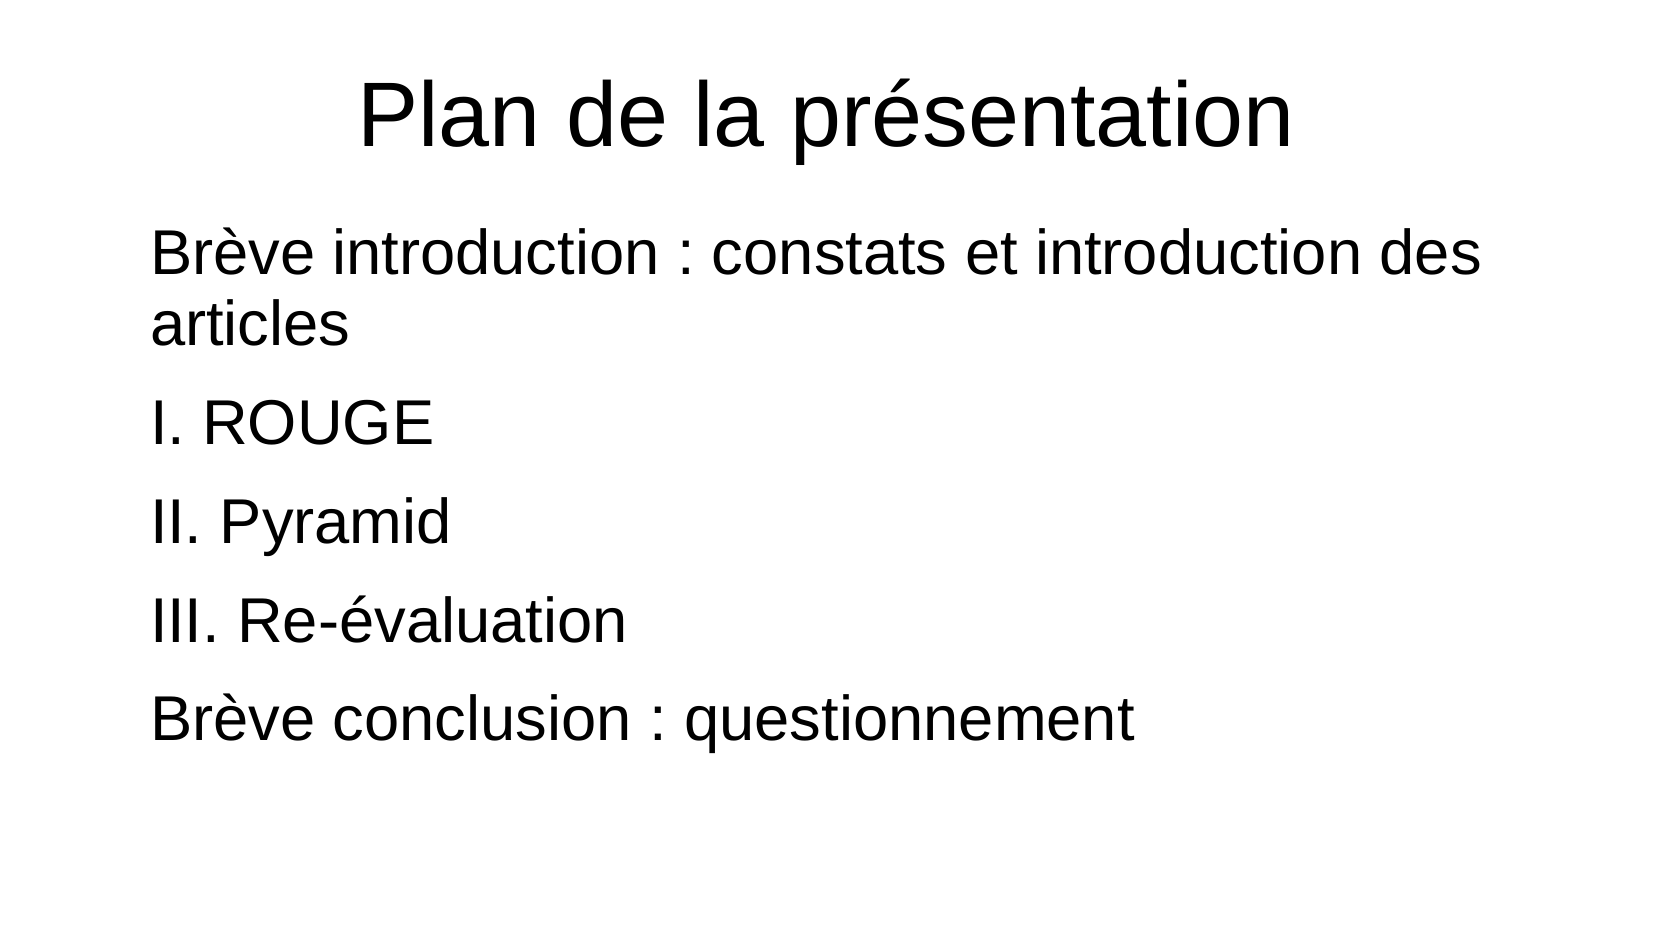

# Plan de la présentation
Brève introduction : constats et introduction des articles
I. ROUGE
II. Pyramid
III. Re-évaluation
Brève conclusion : questionnement